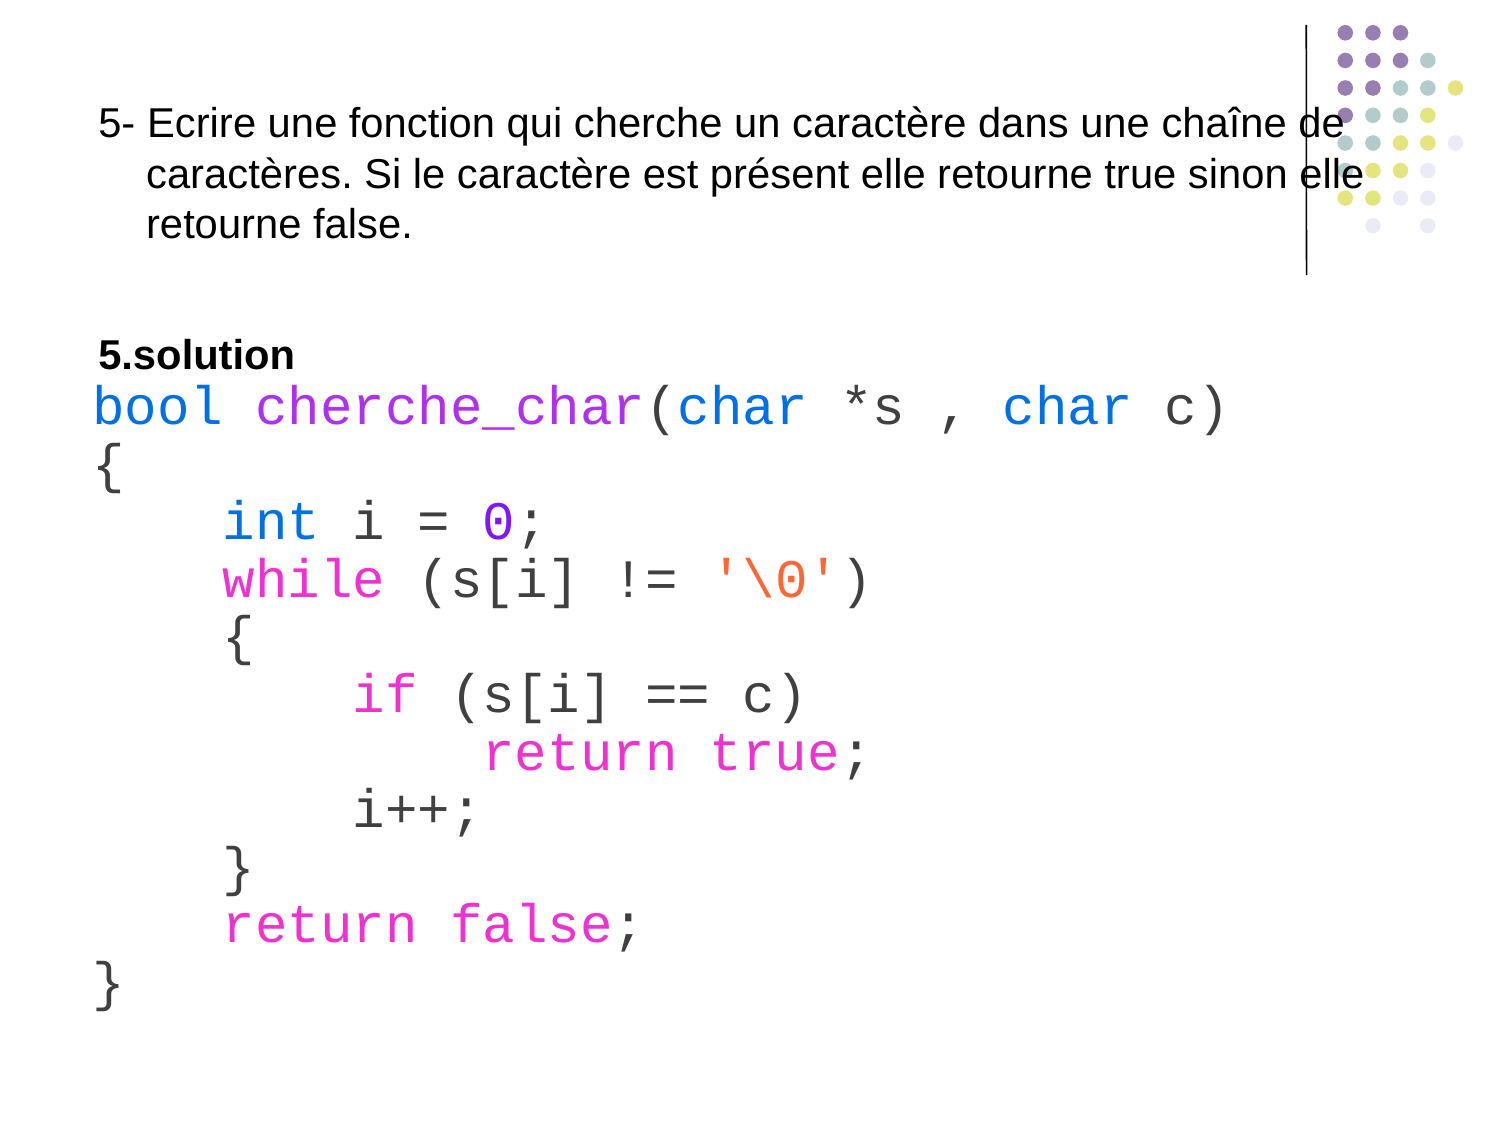

# 5- Ecrire une fonction qui cherche un caractère dans une chaîne de caractères. Si le caractère est présent elle retourne true sinon elle retourne false.
5.solution
bool cherche_char(char *s , char c)
{
 int i = 0;
 while (s[i] != '\0')
 {
 if (s[i] == c)
 return true;
 i++;
 }
 return false;
}